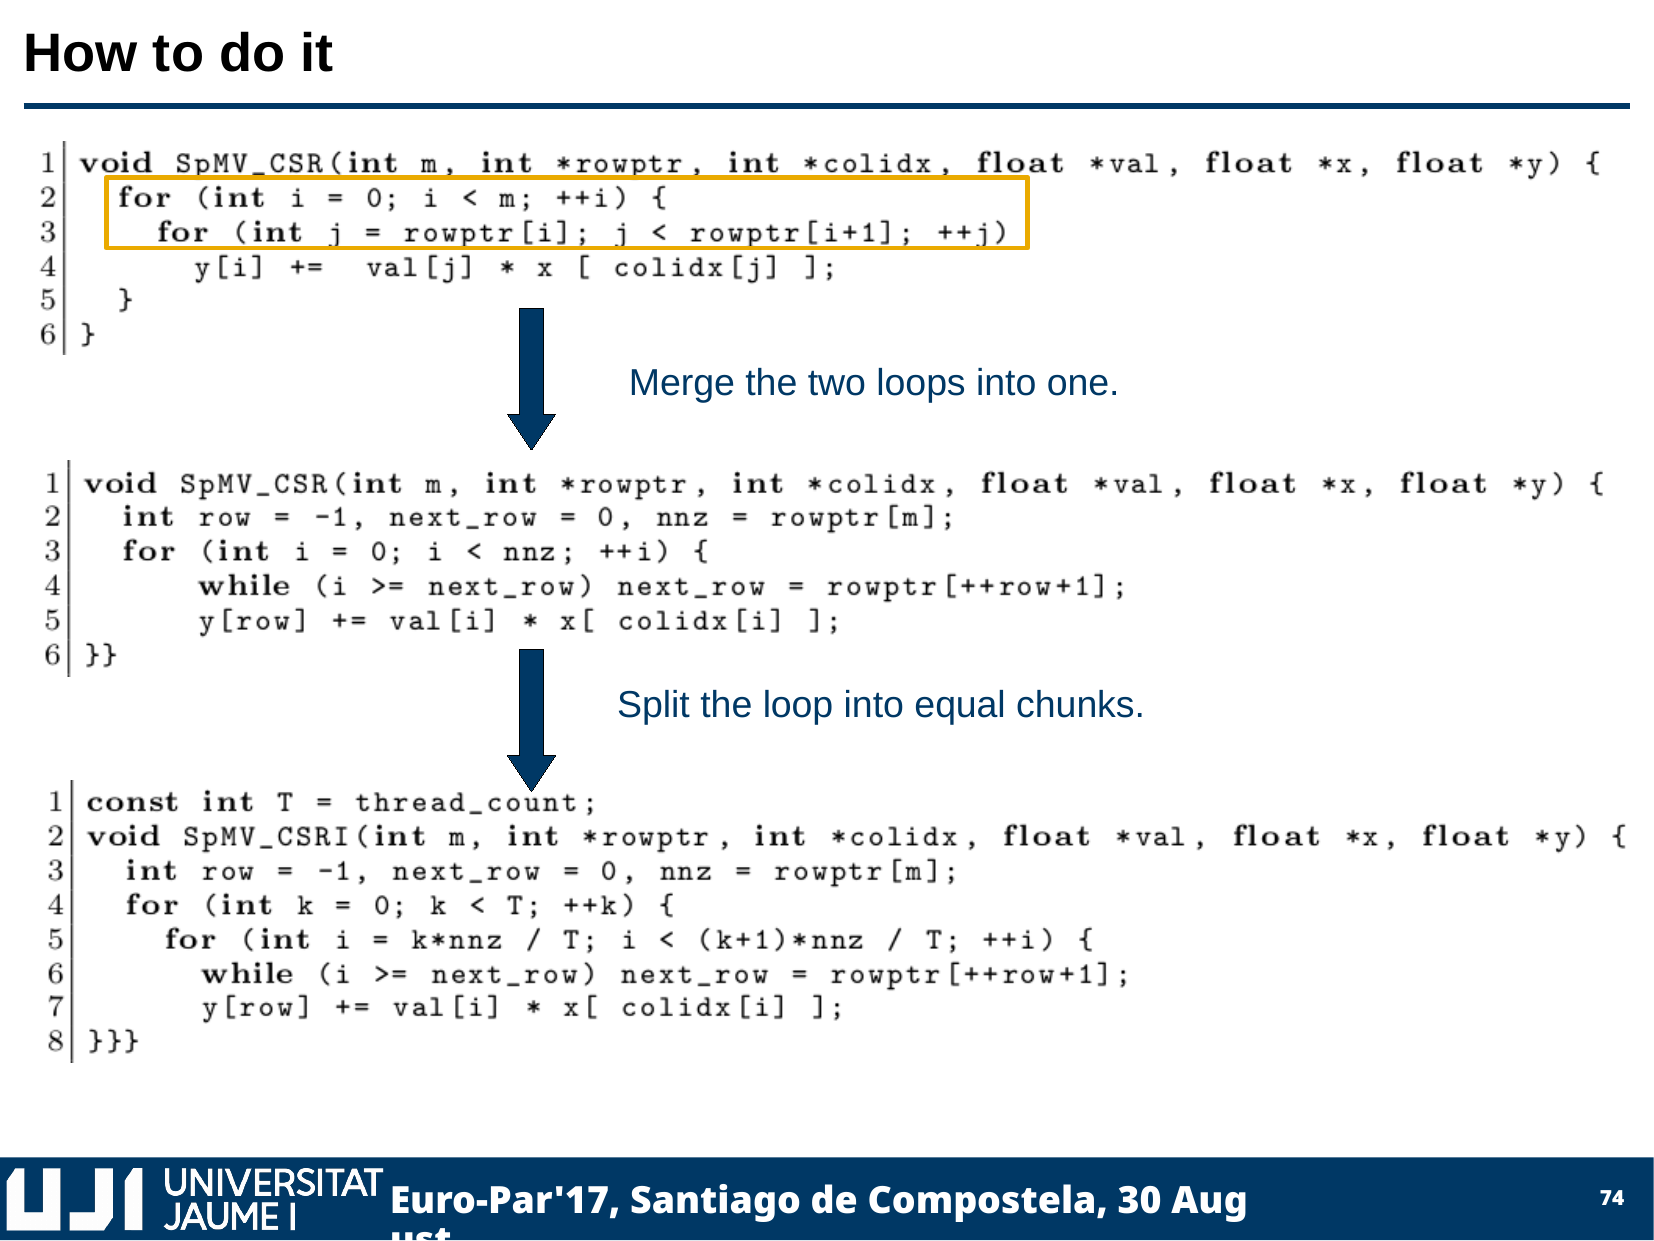

# How to do it
Merge the two loops into one.
Split the loop into equal chunks.
Euro-Par'17, Santiago de Compostela, 30 August
74